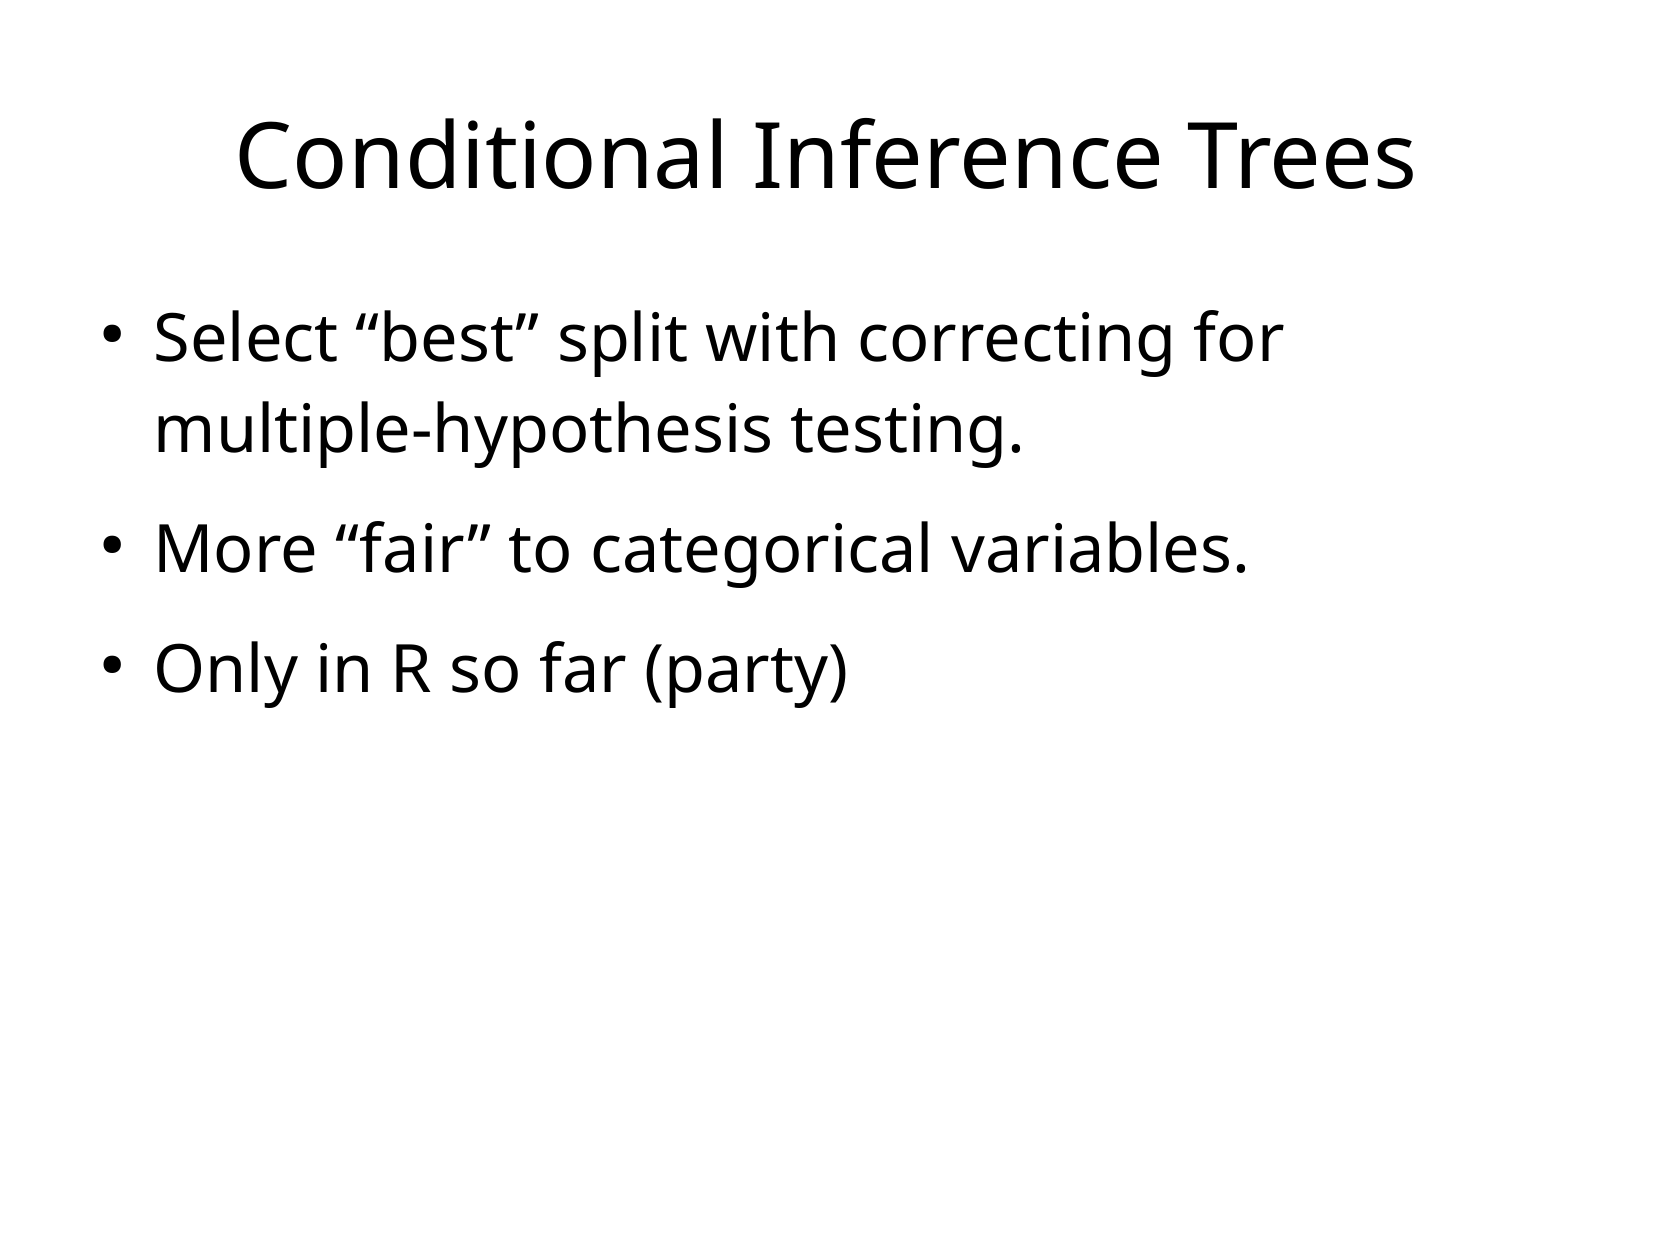

# Conditional Inference Trees
Select “best” split with correcting for multiple-hypothesis testing.
More “fair” to categorical variables.
Only in R so far (party)